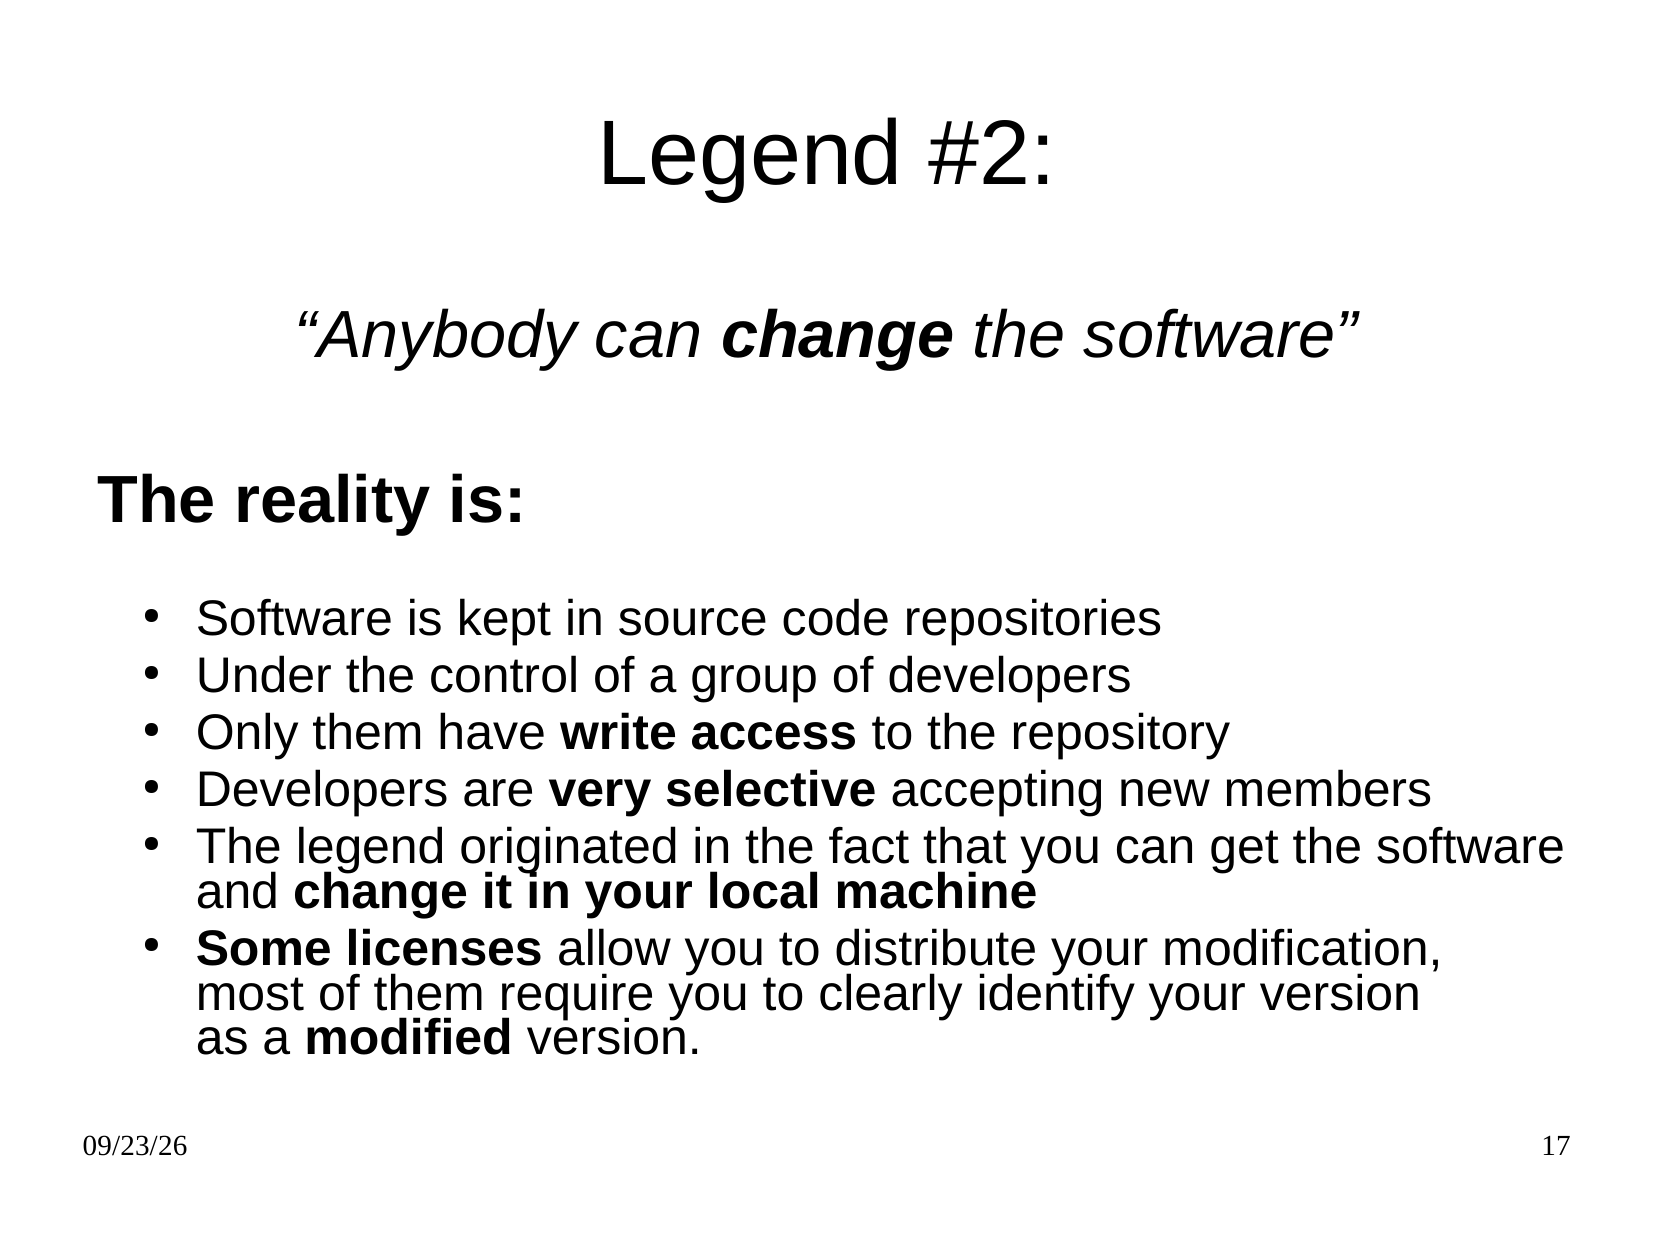

# Legend #2:
“Anybody can change the software”
The reality is:
Software is kept in source code repositories
Under the control of a group of developers
Only them have write access to the repository
Developers are very selective accepting new members
The legend originated in the fact that you can get the software and change it in your local machine
Some licenses allow you to distribute your modification,
most of them require you to clearly identify your version
as a modified version.
17